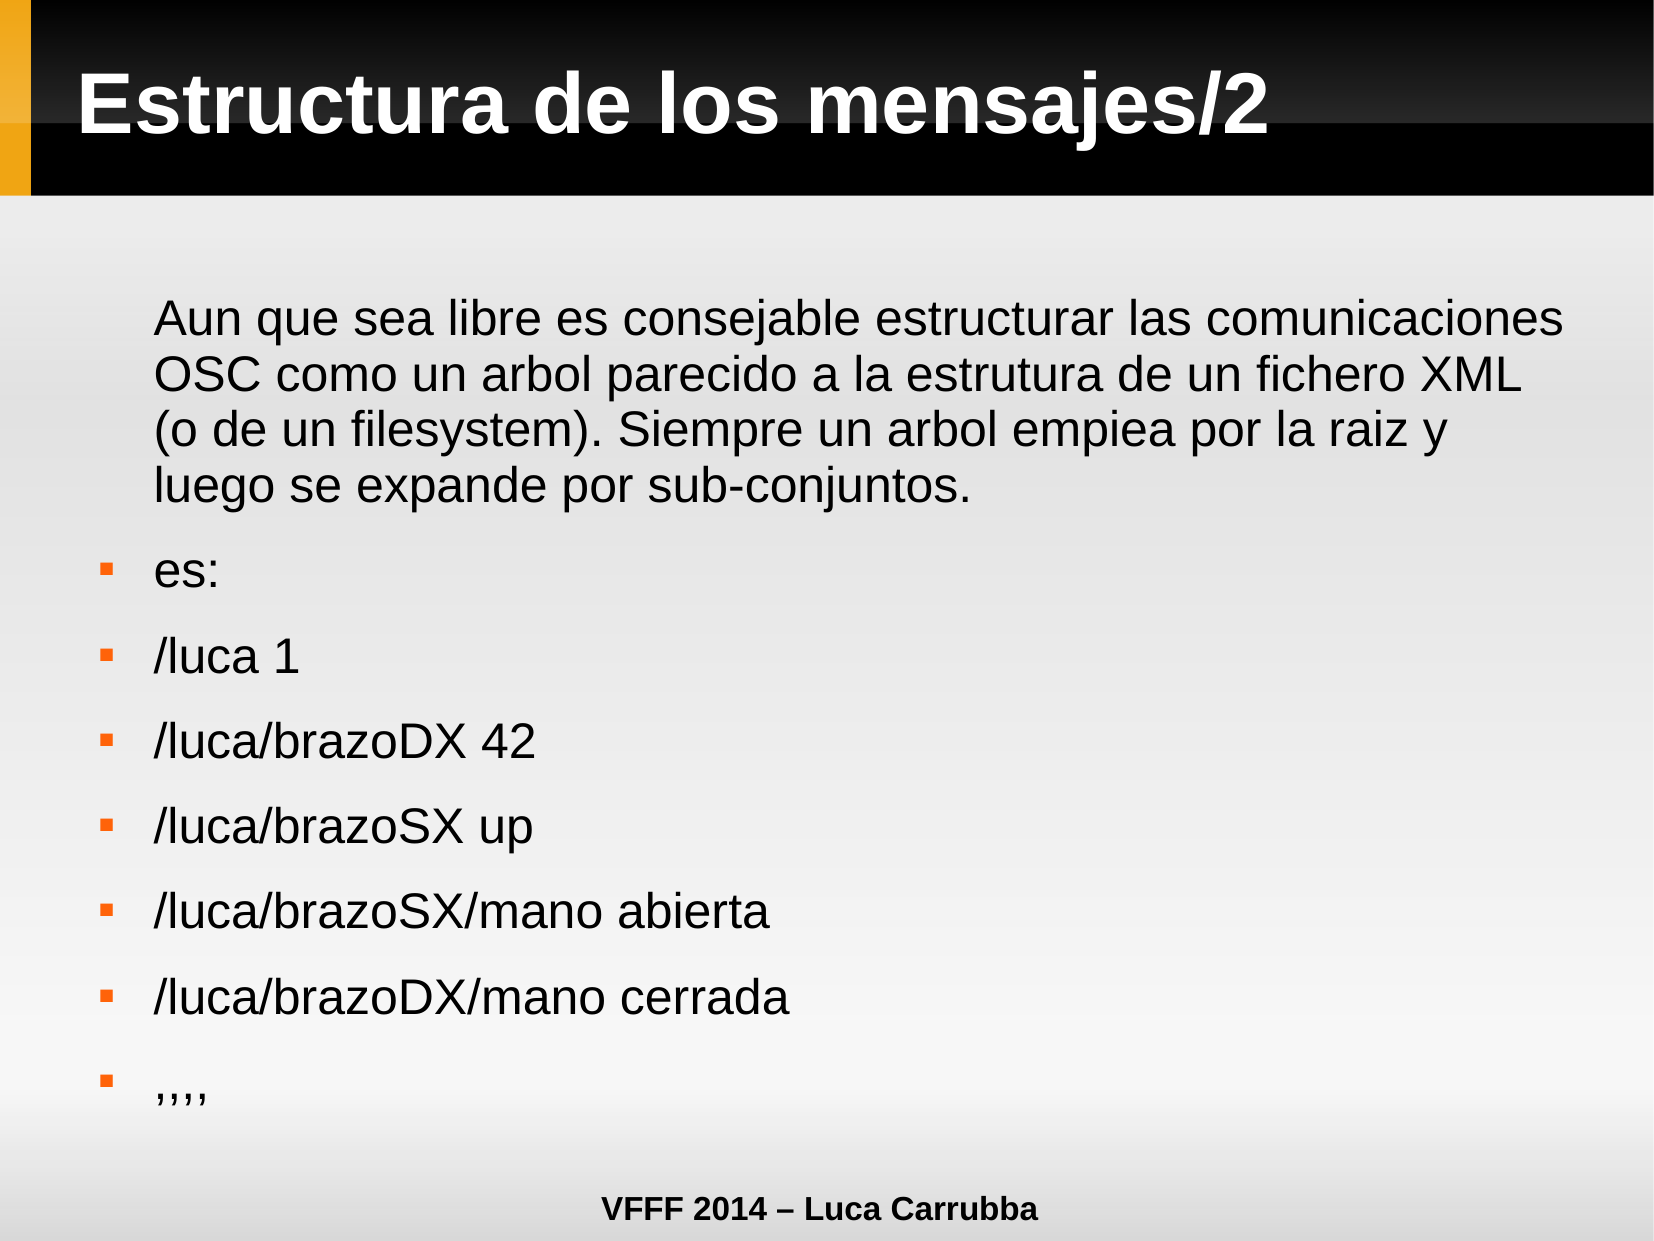

# Estructura de los mensajes/2
Aun que sea libre es consejable estructurar las comunicaciones OSC como un arbol parecido a la estrutura de un fichero XML (o de un filesystem). Siempre un arbol empiea por la raiz y luego se expande por sub-conjuntos.
es:
/luca 1
/luca/brazoDX 42
/luca/brazoSX up
/luca/brazoSX/mano abierta
/luca/brazoDX/mano cerrada
,,,,
VFFF 2014 – Luca Carrubba